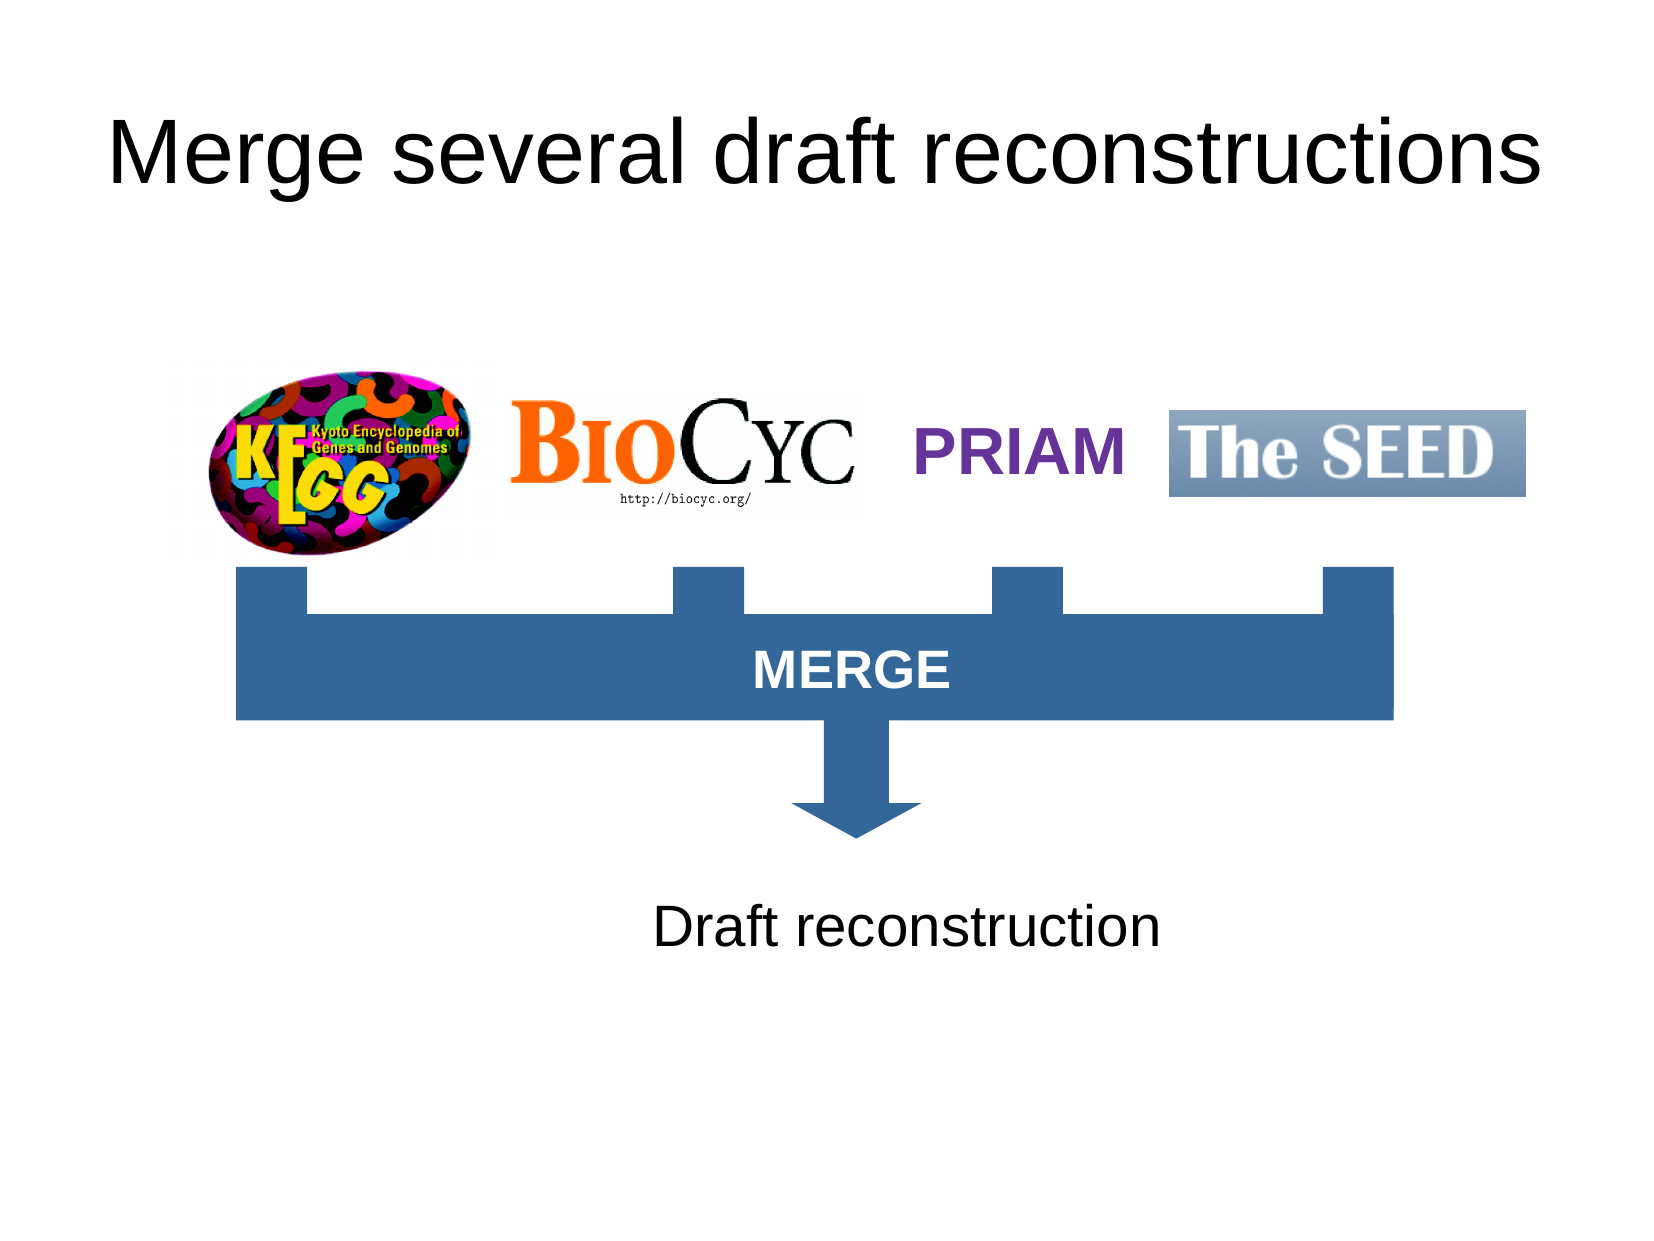

# Merge several draft reconstructions
PRIAM
MERGE
Draft reconstruction